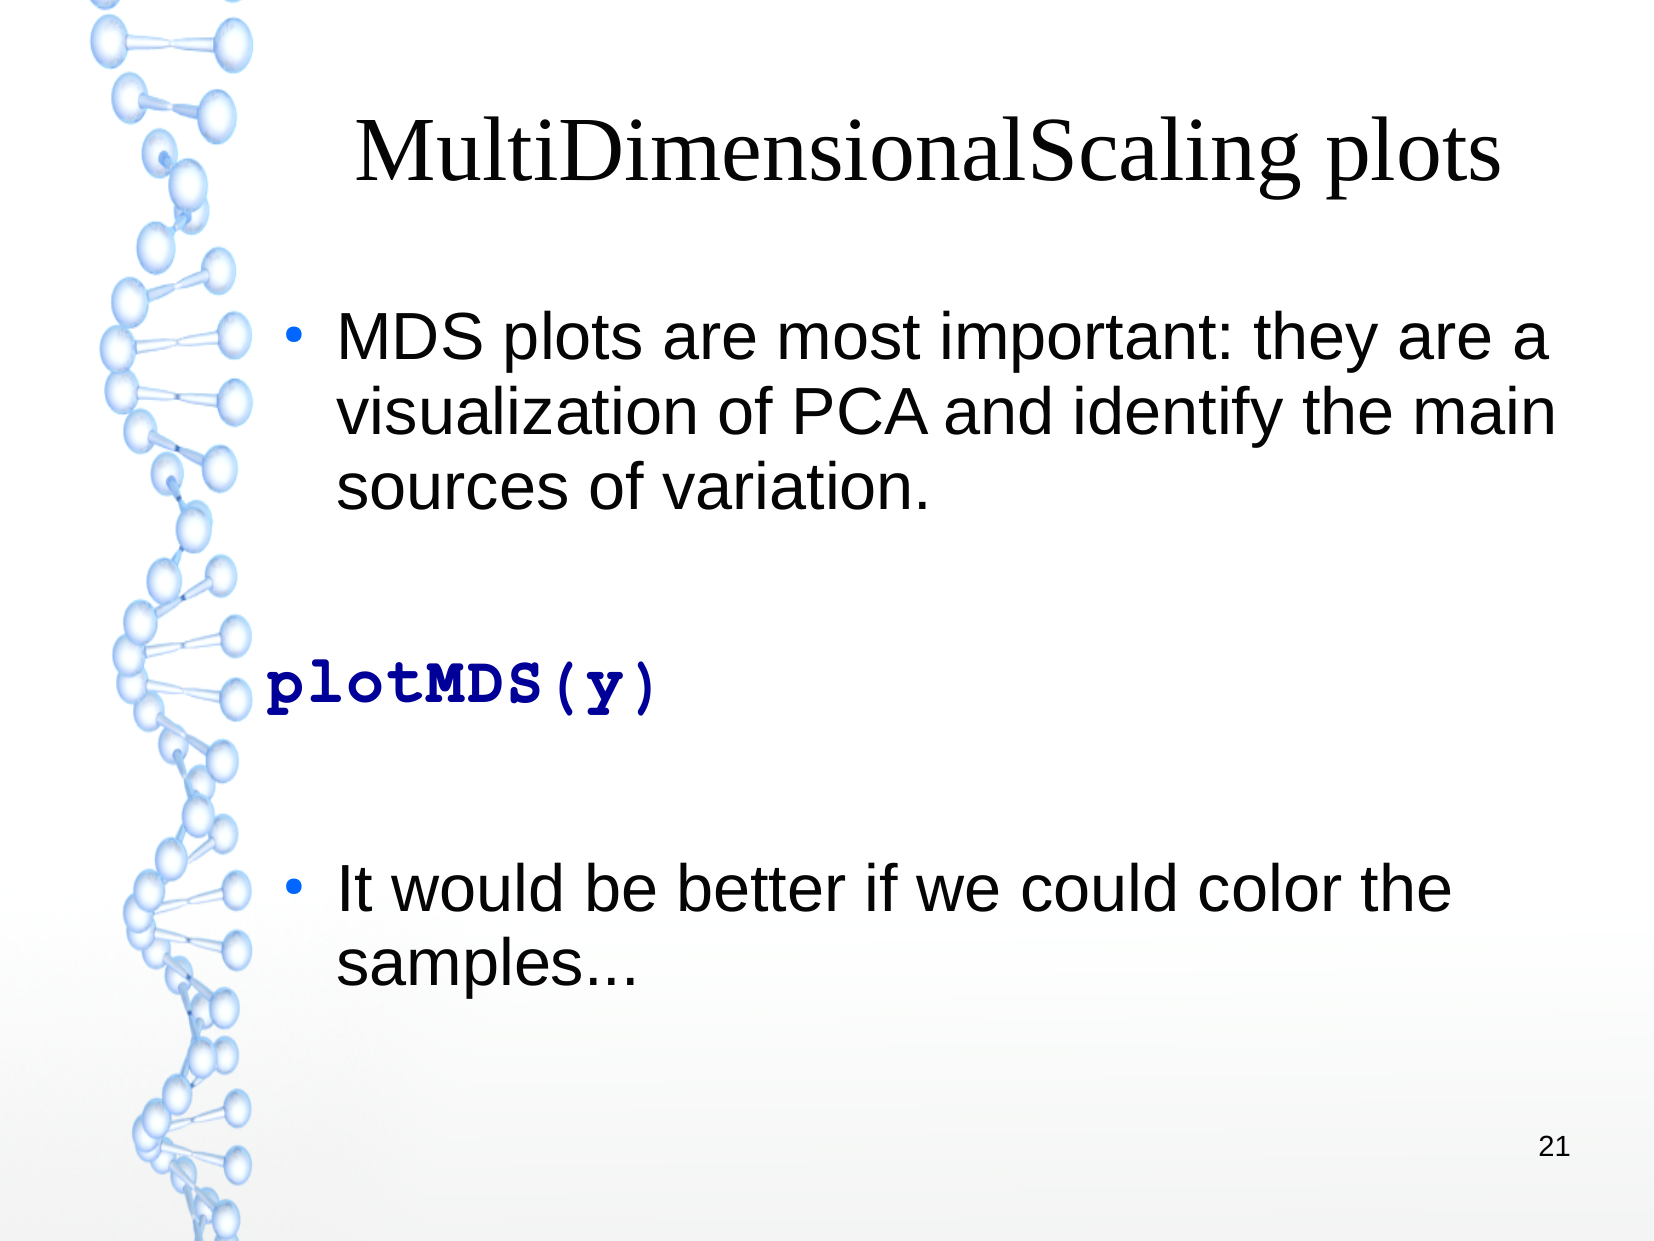

# MultiDimensionalScaling plots
MDS plots are most important: they are a visualization of PCA and identify the main sources of variation.
plotMDS(y)
It would be better if we could color the samples...
21